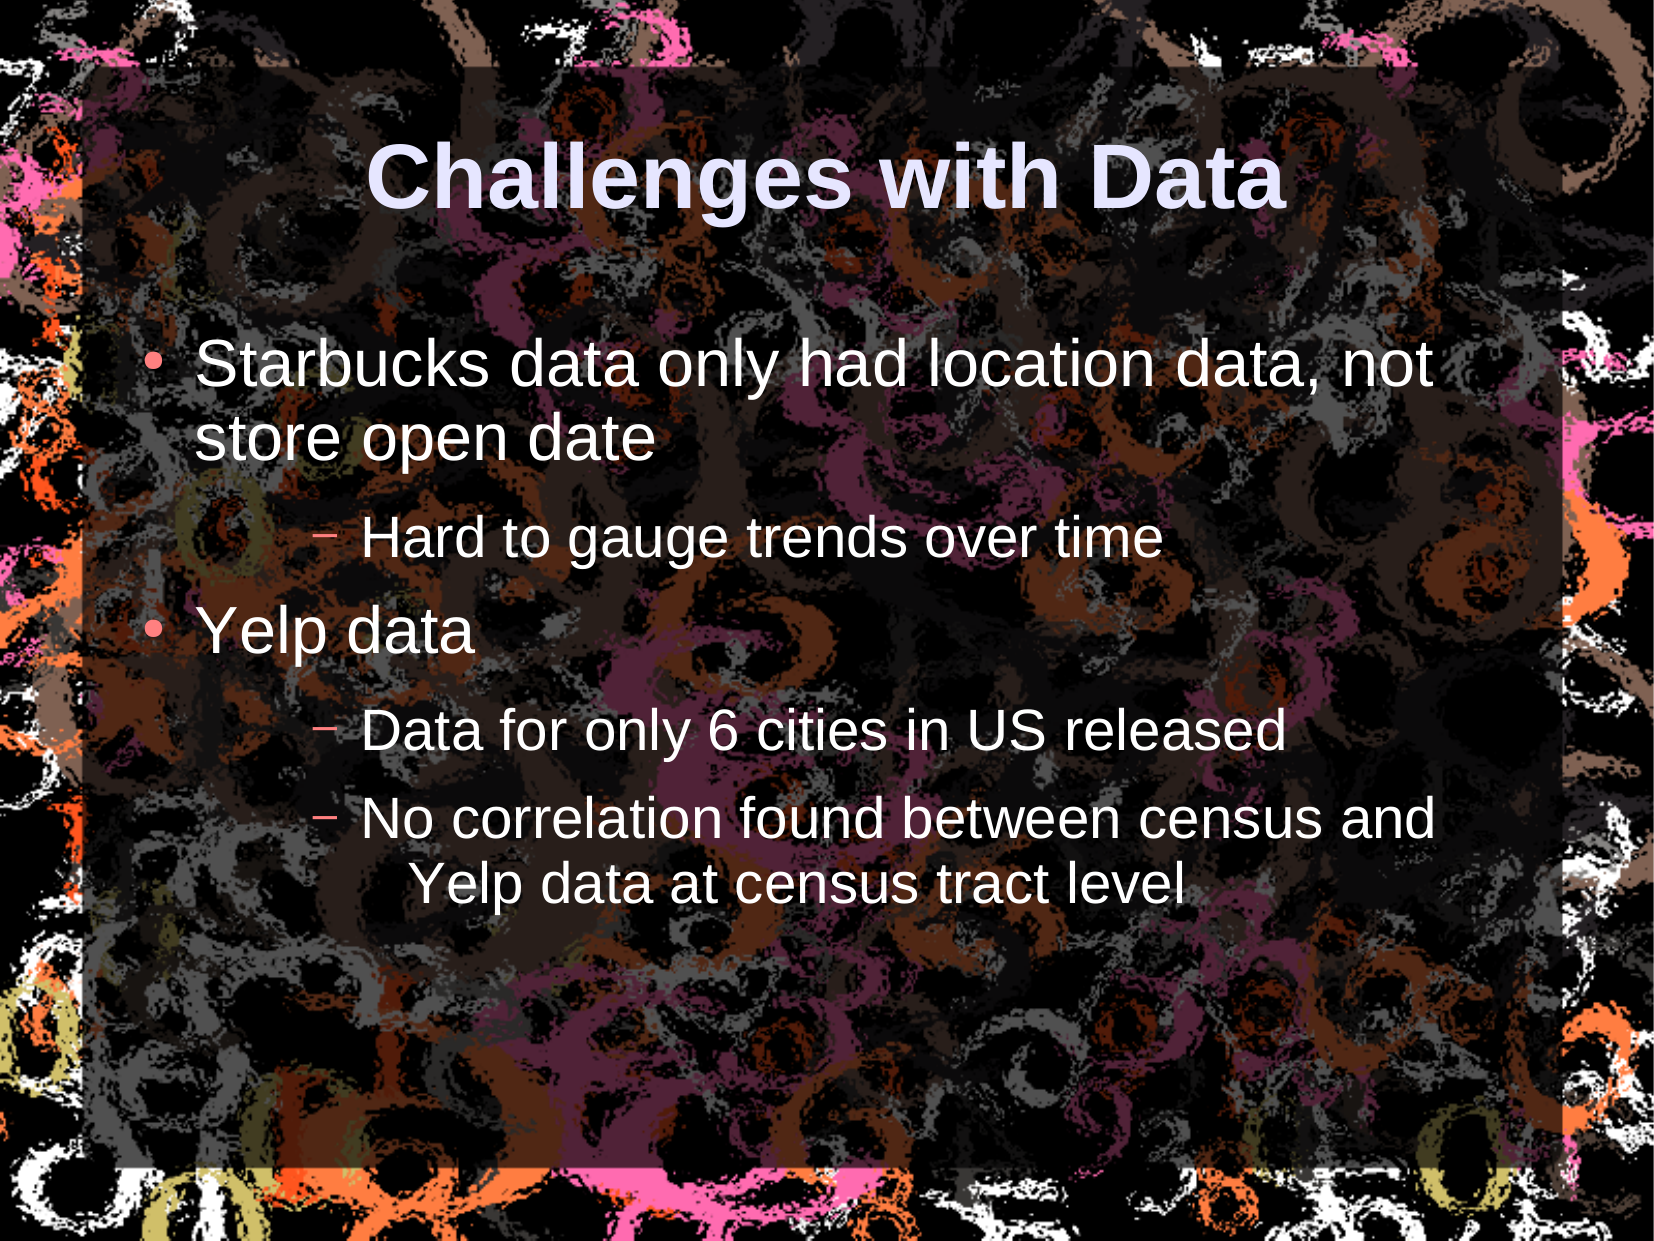

# Challenges with Data
Starbucks data only had location data, not store open date
Hard to gauge trends over time
Yelp data
Data for only 6 cities in US released
No correlation found between census and Yelp data at census tract level